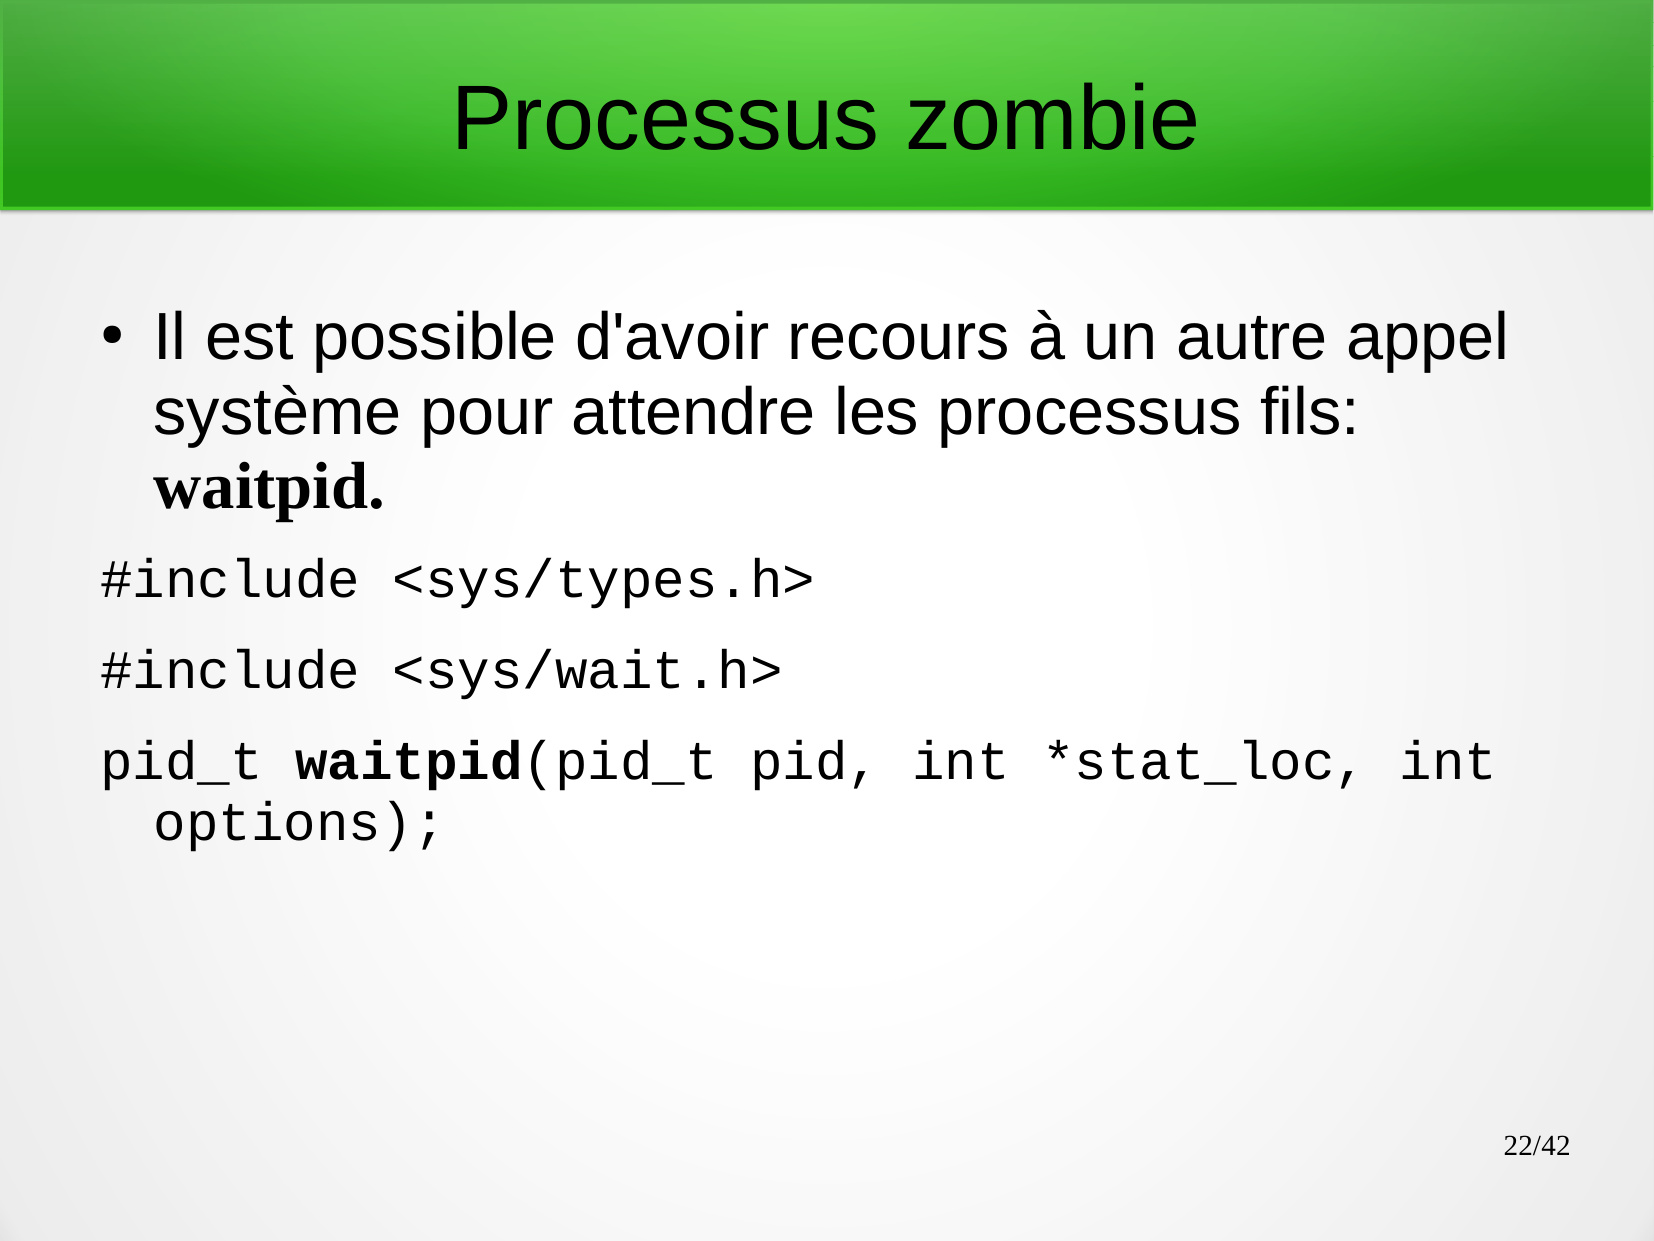

# Processus zombie
Il est possible d'avoir recours à un autre appel système pour attendre les processus fils: waitpid.
#include <sys/types.h>
#include <sys/wait.h>
pid_t waitpid(pid_t pid, int *stat_loc, int options);
22